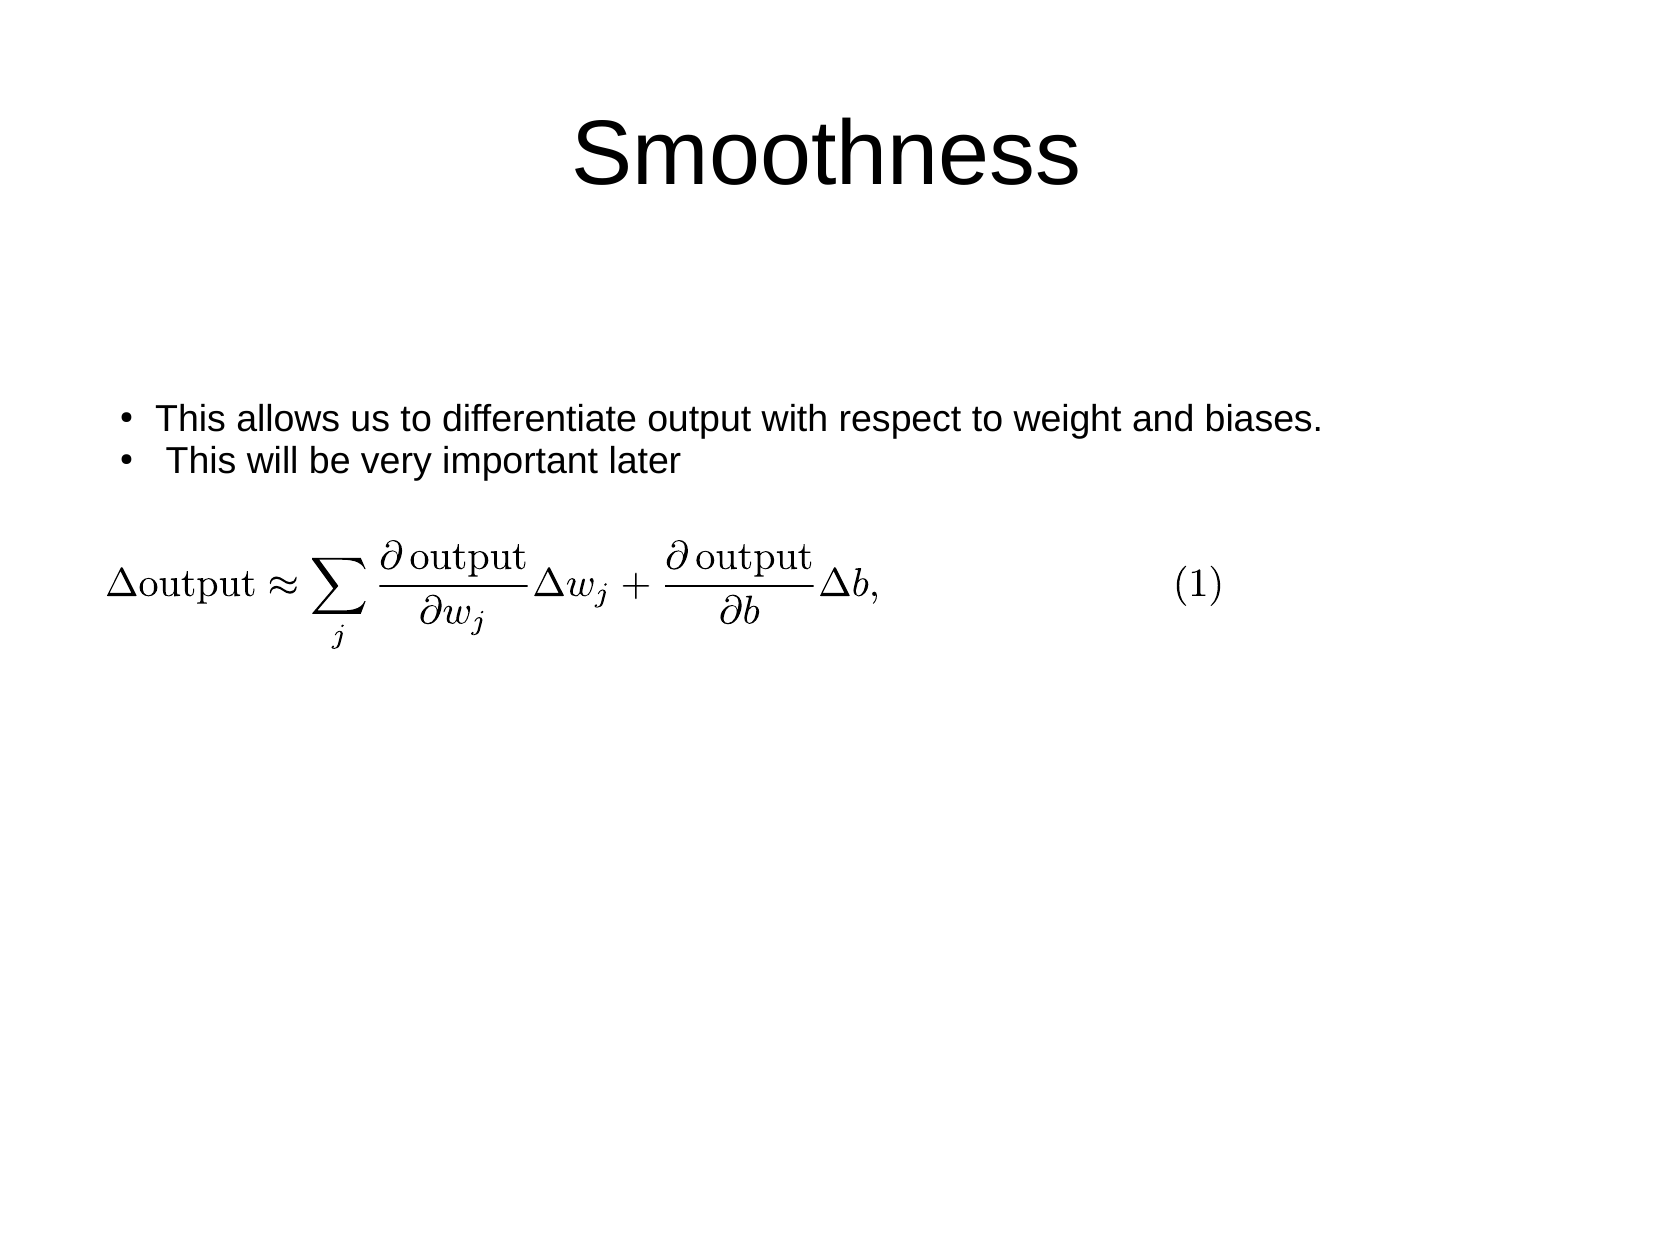

# Smoothness
This allows us to differentiate output with respect to weight and biases.
 This will be very important later